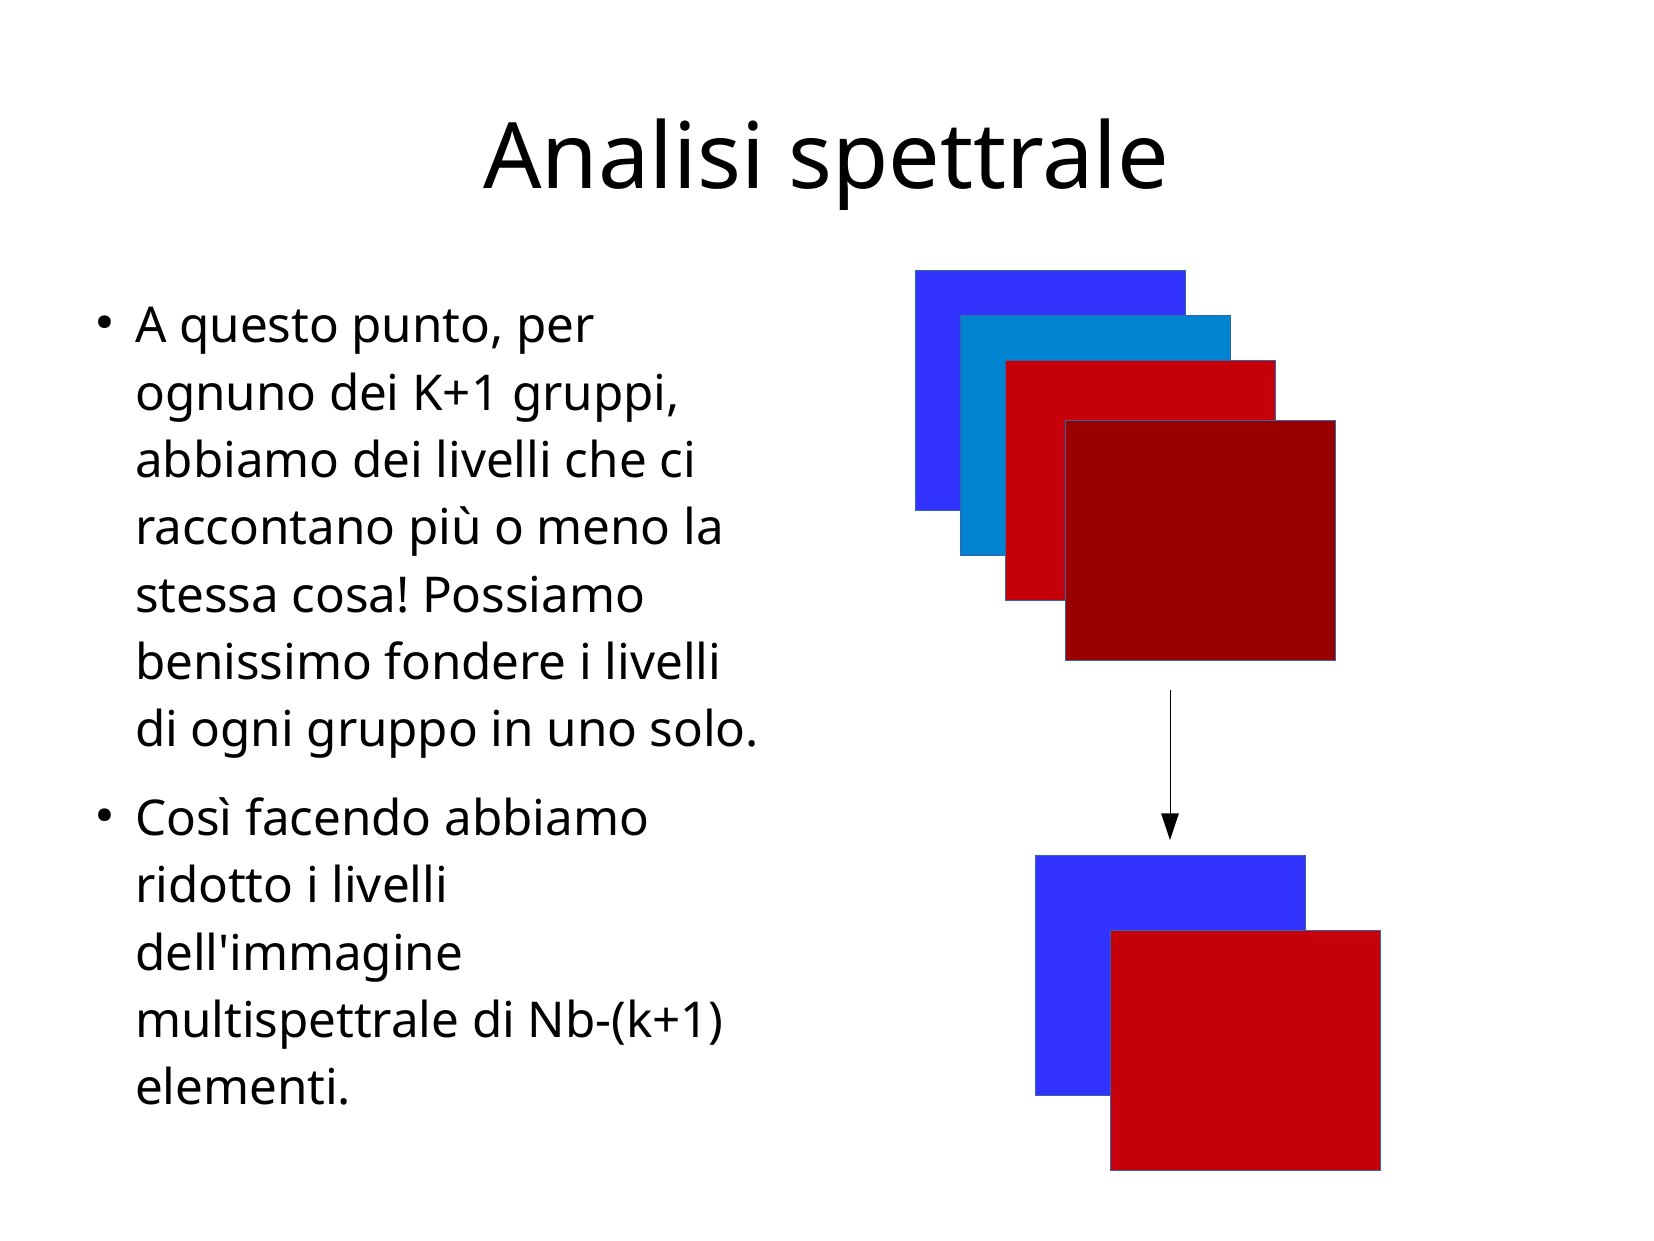

# Analisi spettrale
A questo punto, per ognuno dei K+1 gruppi, abbiamo dei livelli che ci raccontano più o meno la stessa cosa! Possiamo benissimo fondere i livelli di ogni gruppo in uno solo.
Così facendo abbiamo ridotto i livelli dell'immagine multispettrale di Nb-(k+1) elementi.